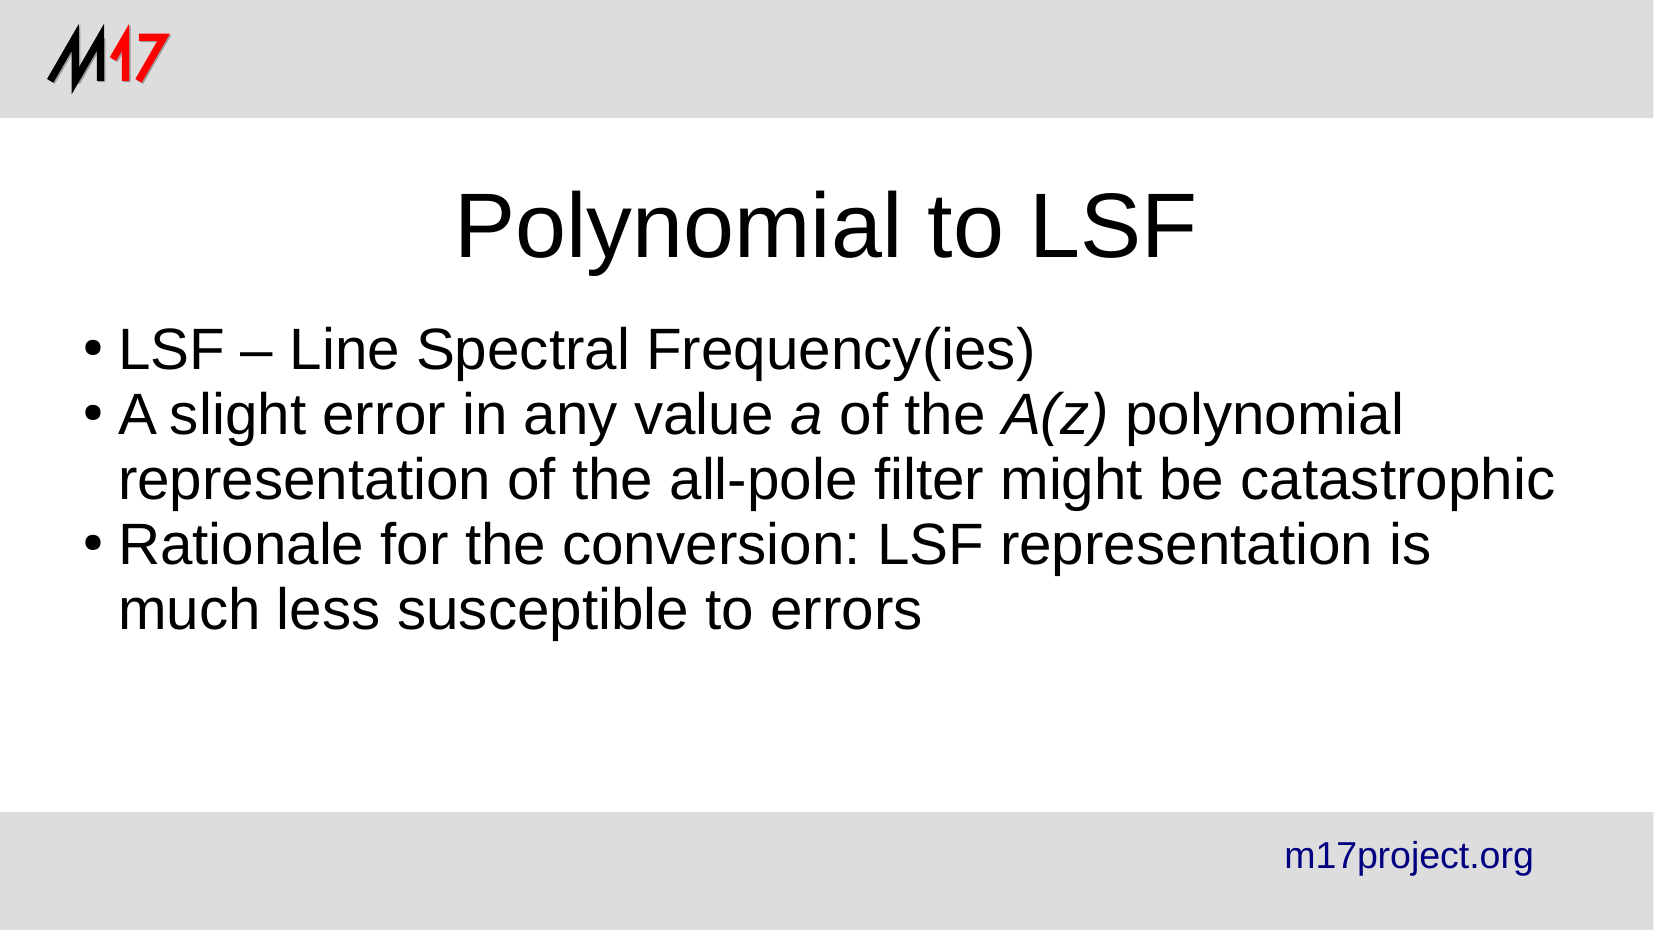

# Polynomial to LSF
LSF – Line Spectral Frequency(ies)
A slight error in any value a of the A(z) polynomial representation of the all-pole filter might be catastrophic
Rationale for the conversion: LSF representation is much less susceptible to errors
m17project.org